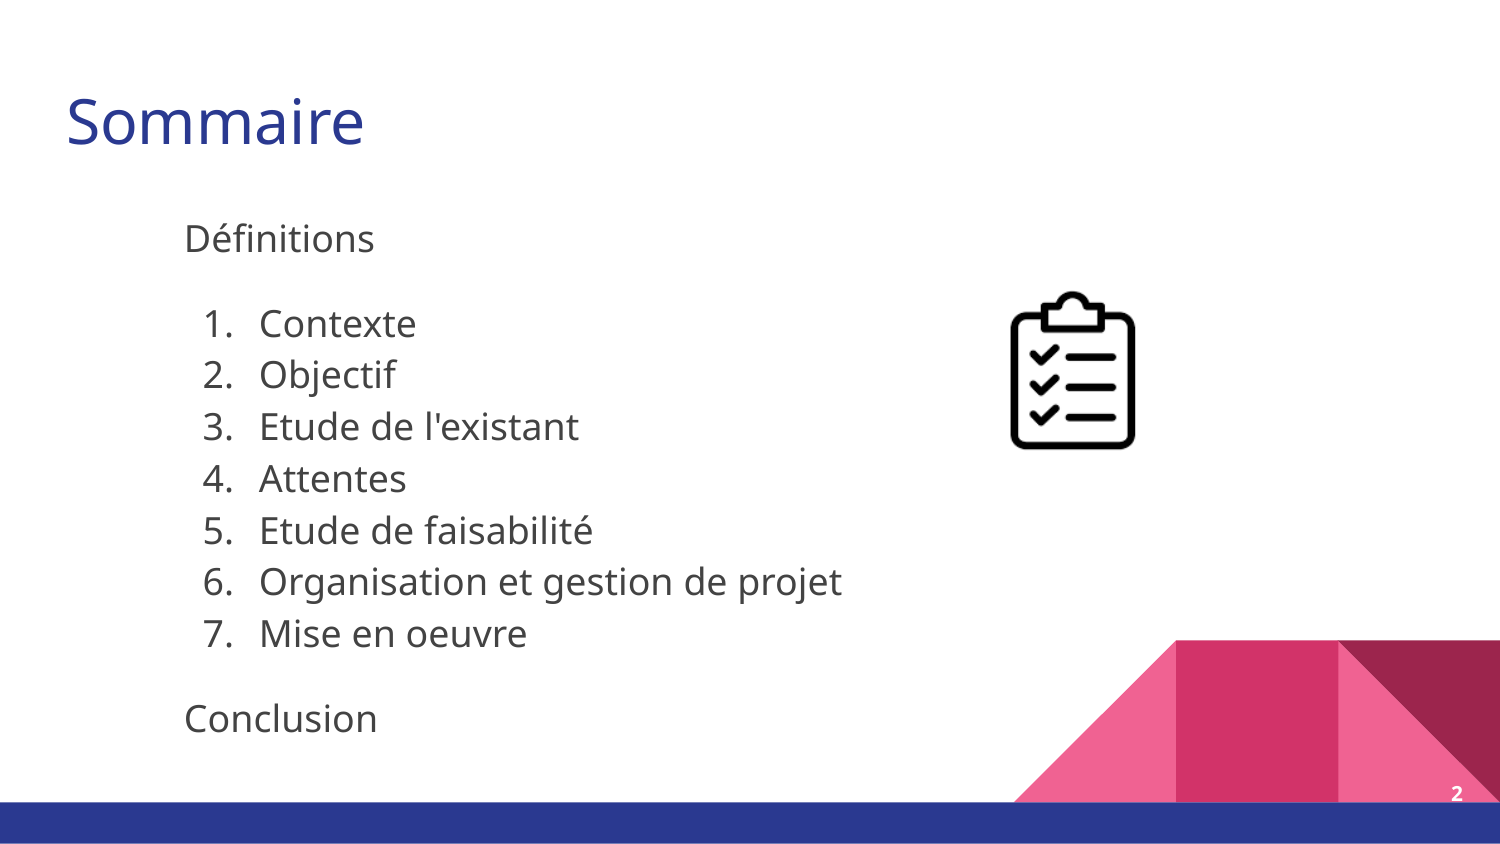

# Sommaire
Définitions
Contexte
Objectif
Etude de l'existant
Attentes
Etude de faisabilité
Organisation et gestion de projet
Mise en oeuvre
Conclusion